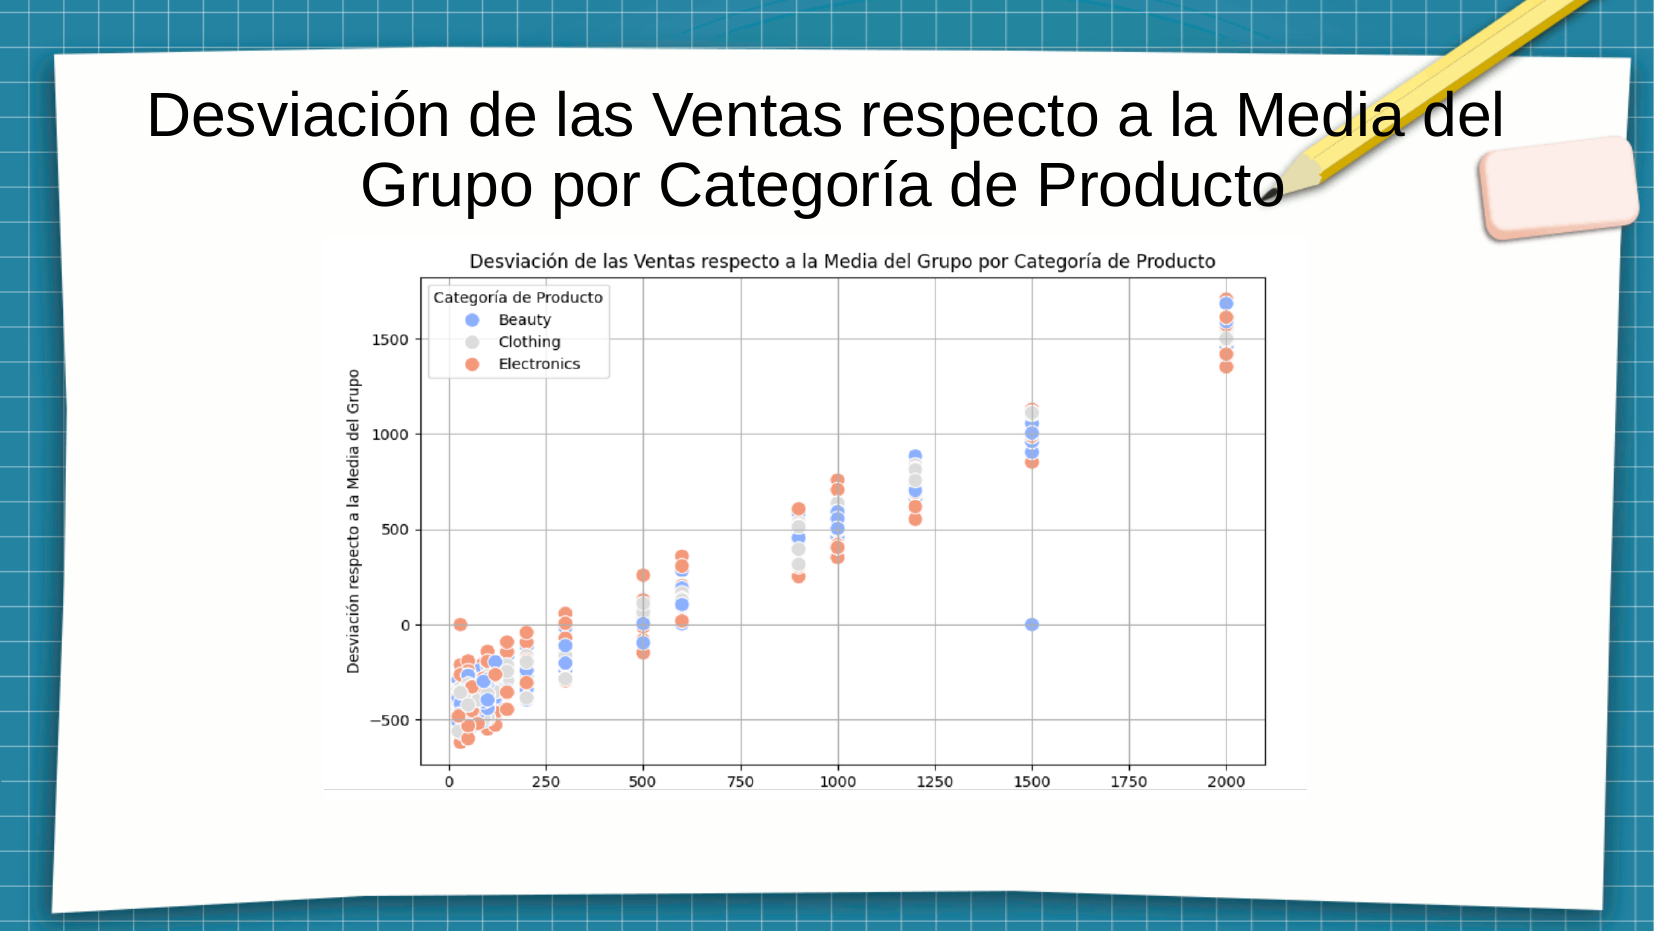

# Desviación de las Ventas respecto a la Media del Grupo por Categoría de Producto